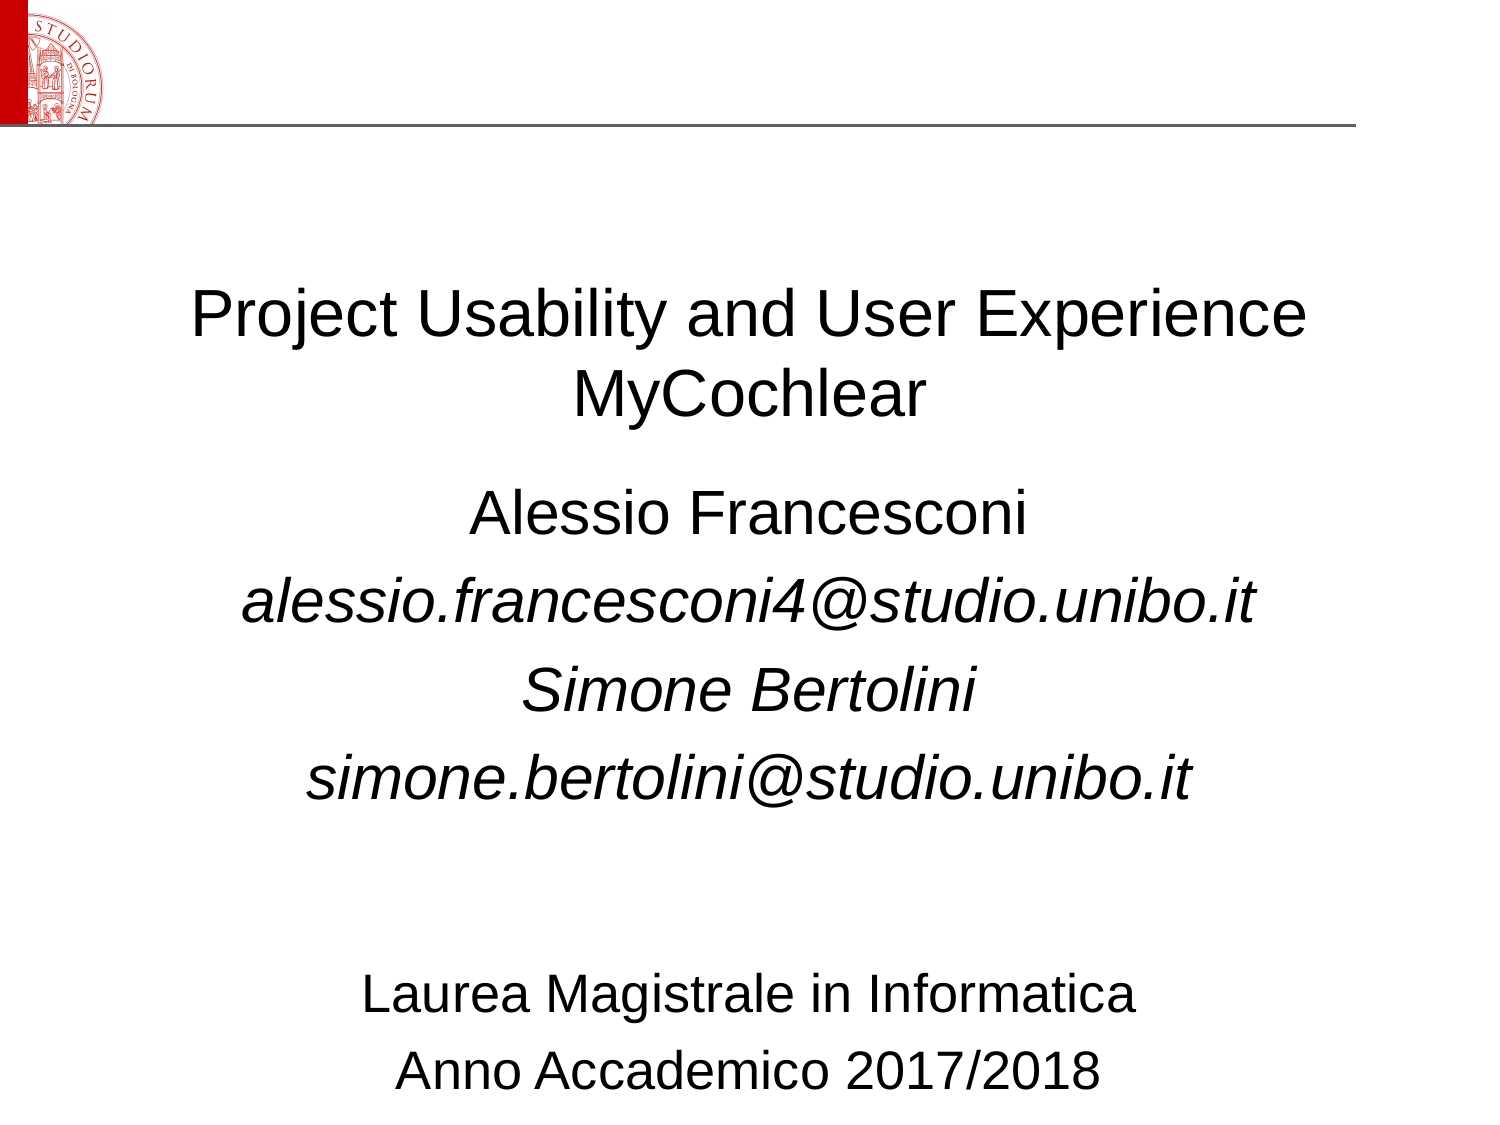

# Project Usability and User Experience MyCochlear
Alessio Francesconi
alessio.francesconi4@studio.unibo.it
Simone Bertolini
simone.bertolini@studio.unibo.it
Laurea Magistrale in Informatica
Anno Accademico 2017/2018